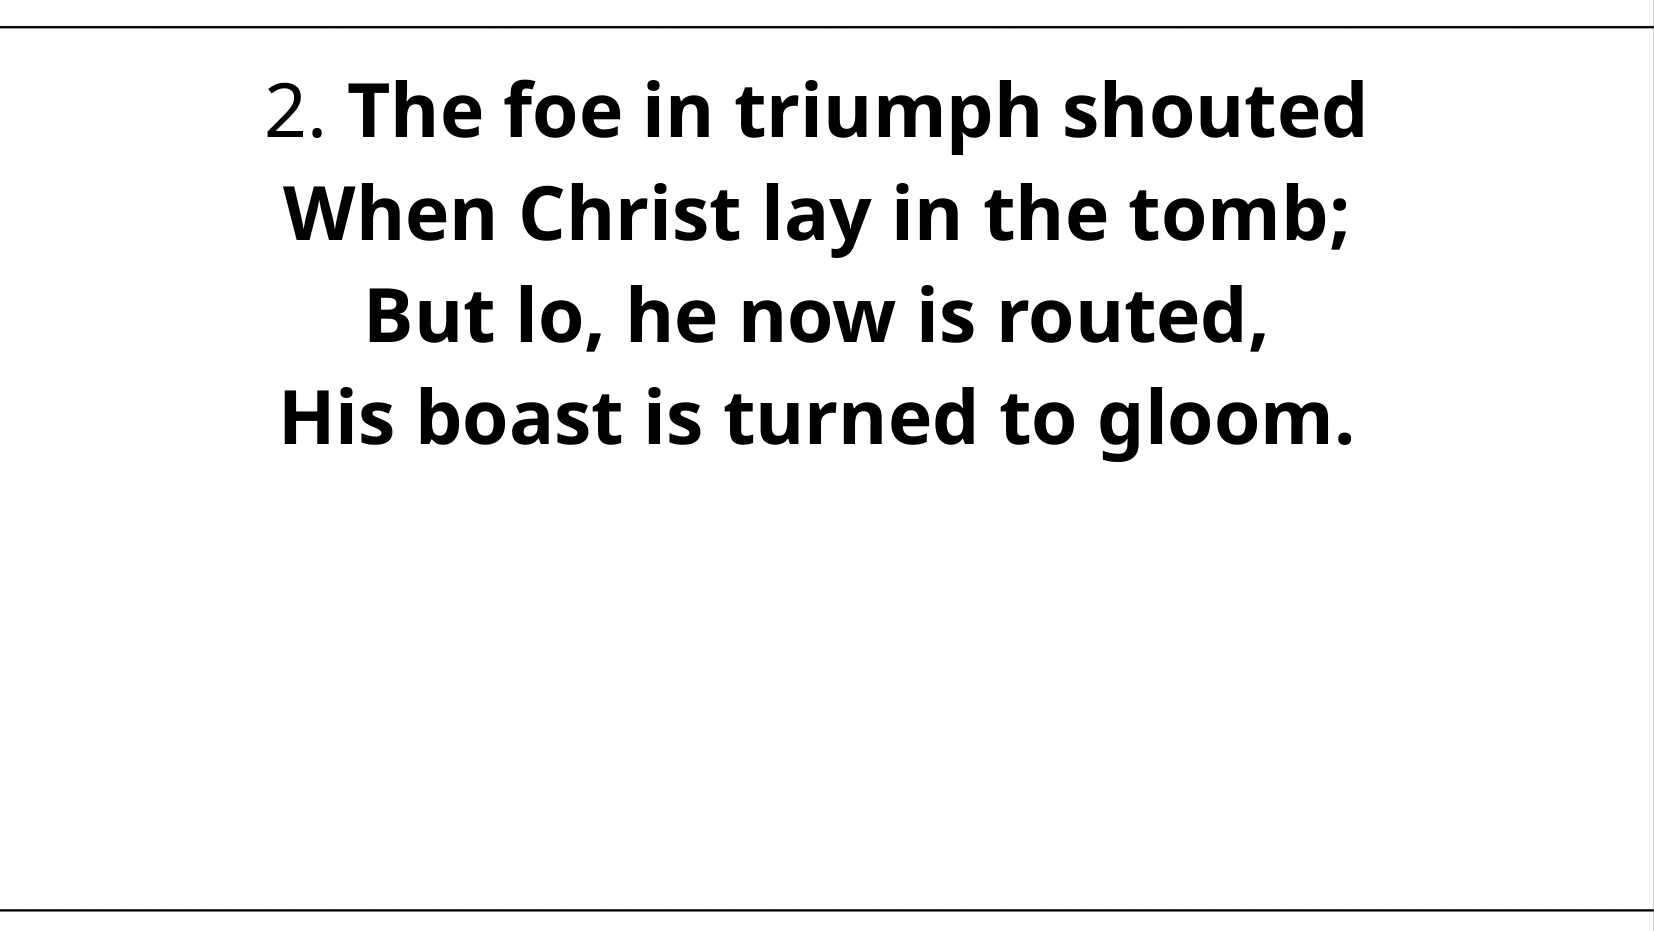

2. The foe in triumph shouted
When Christ lay in the tomb;
But lo, he now is routed,
His boast is turned to gloom.